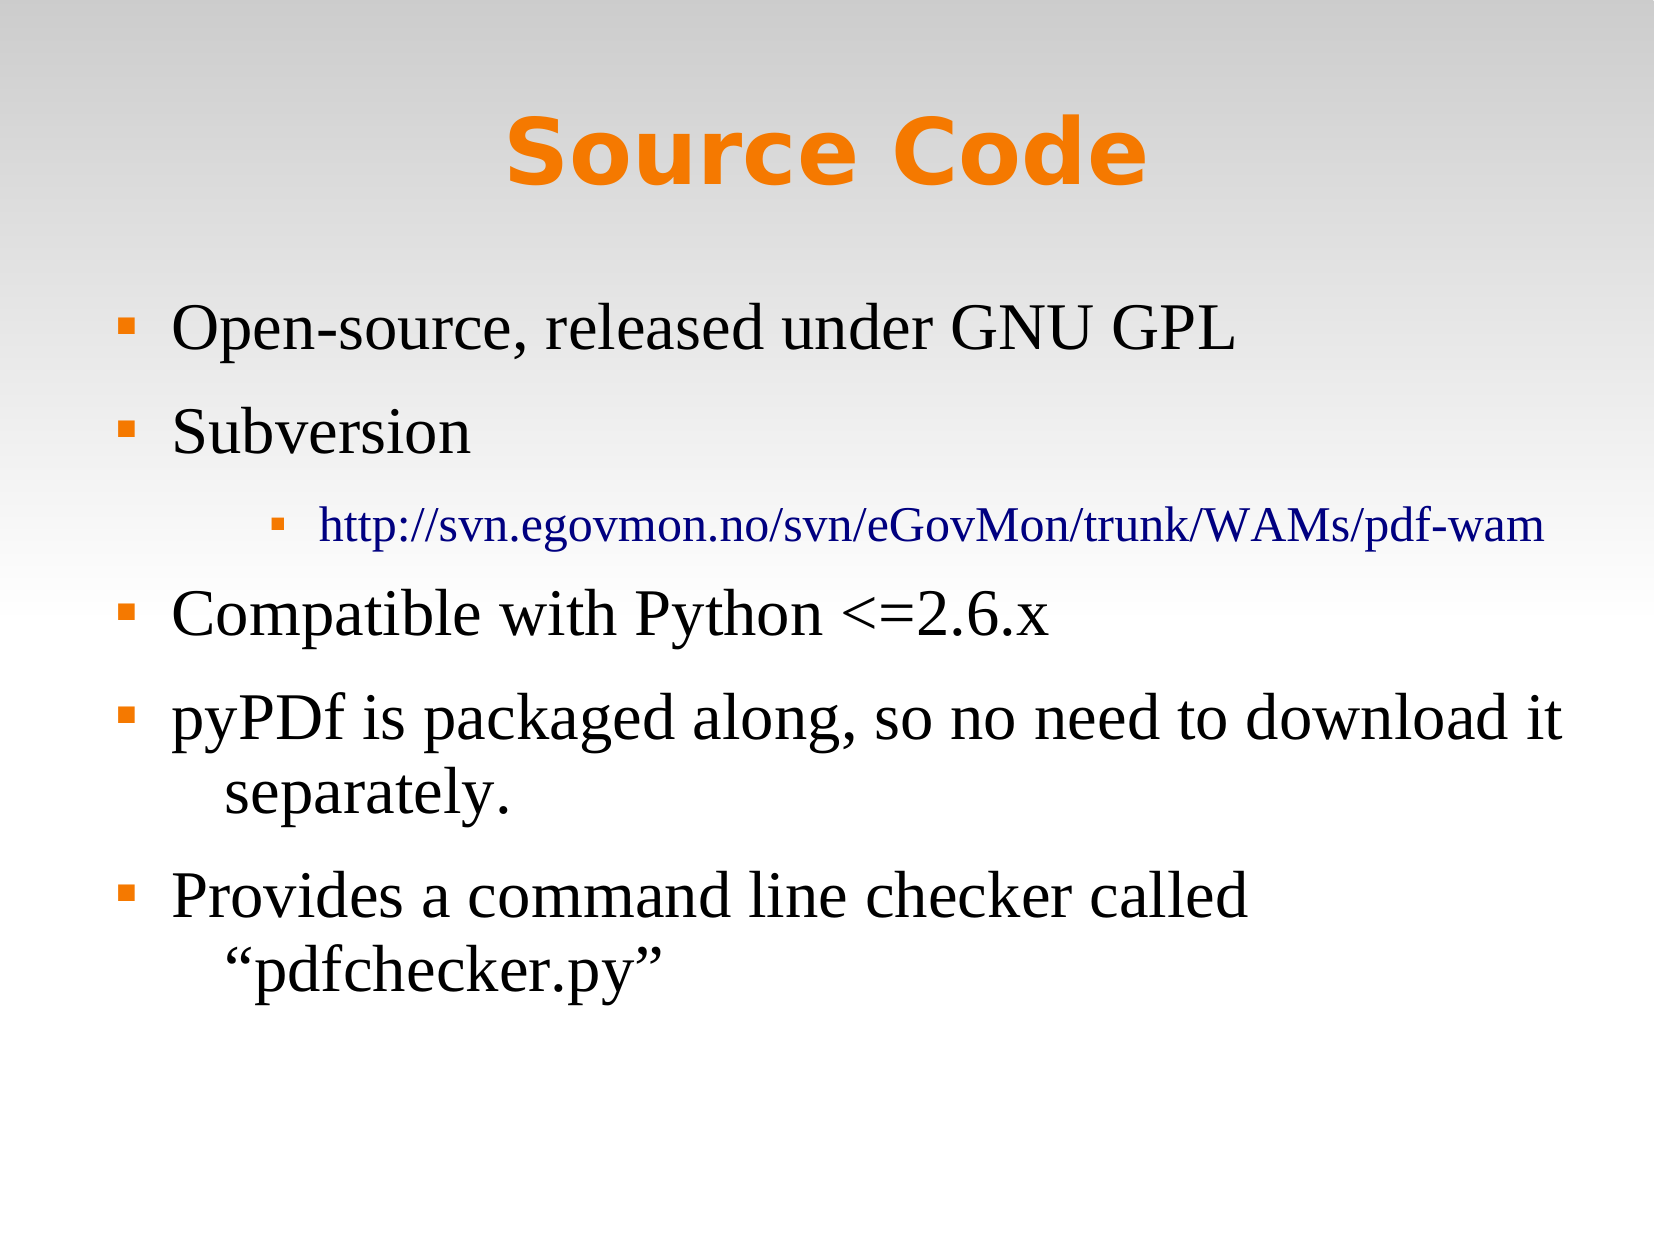

# Source Code
Open-source, released under GNU GPL
Subversion
http://svn.egovmon.no/svn/eGovMon/trunk/WAMs/pdf-wam
Compatible with Python <=2.6.x
pyPDf is packaged along, so no need to download it separately.
Provides a command line checker called “pdfchecker.py”